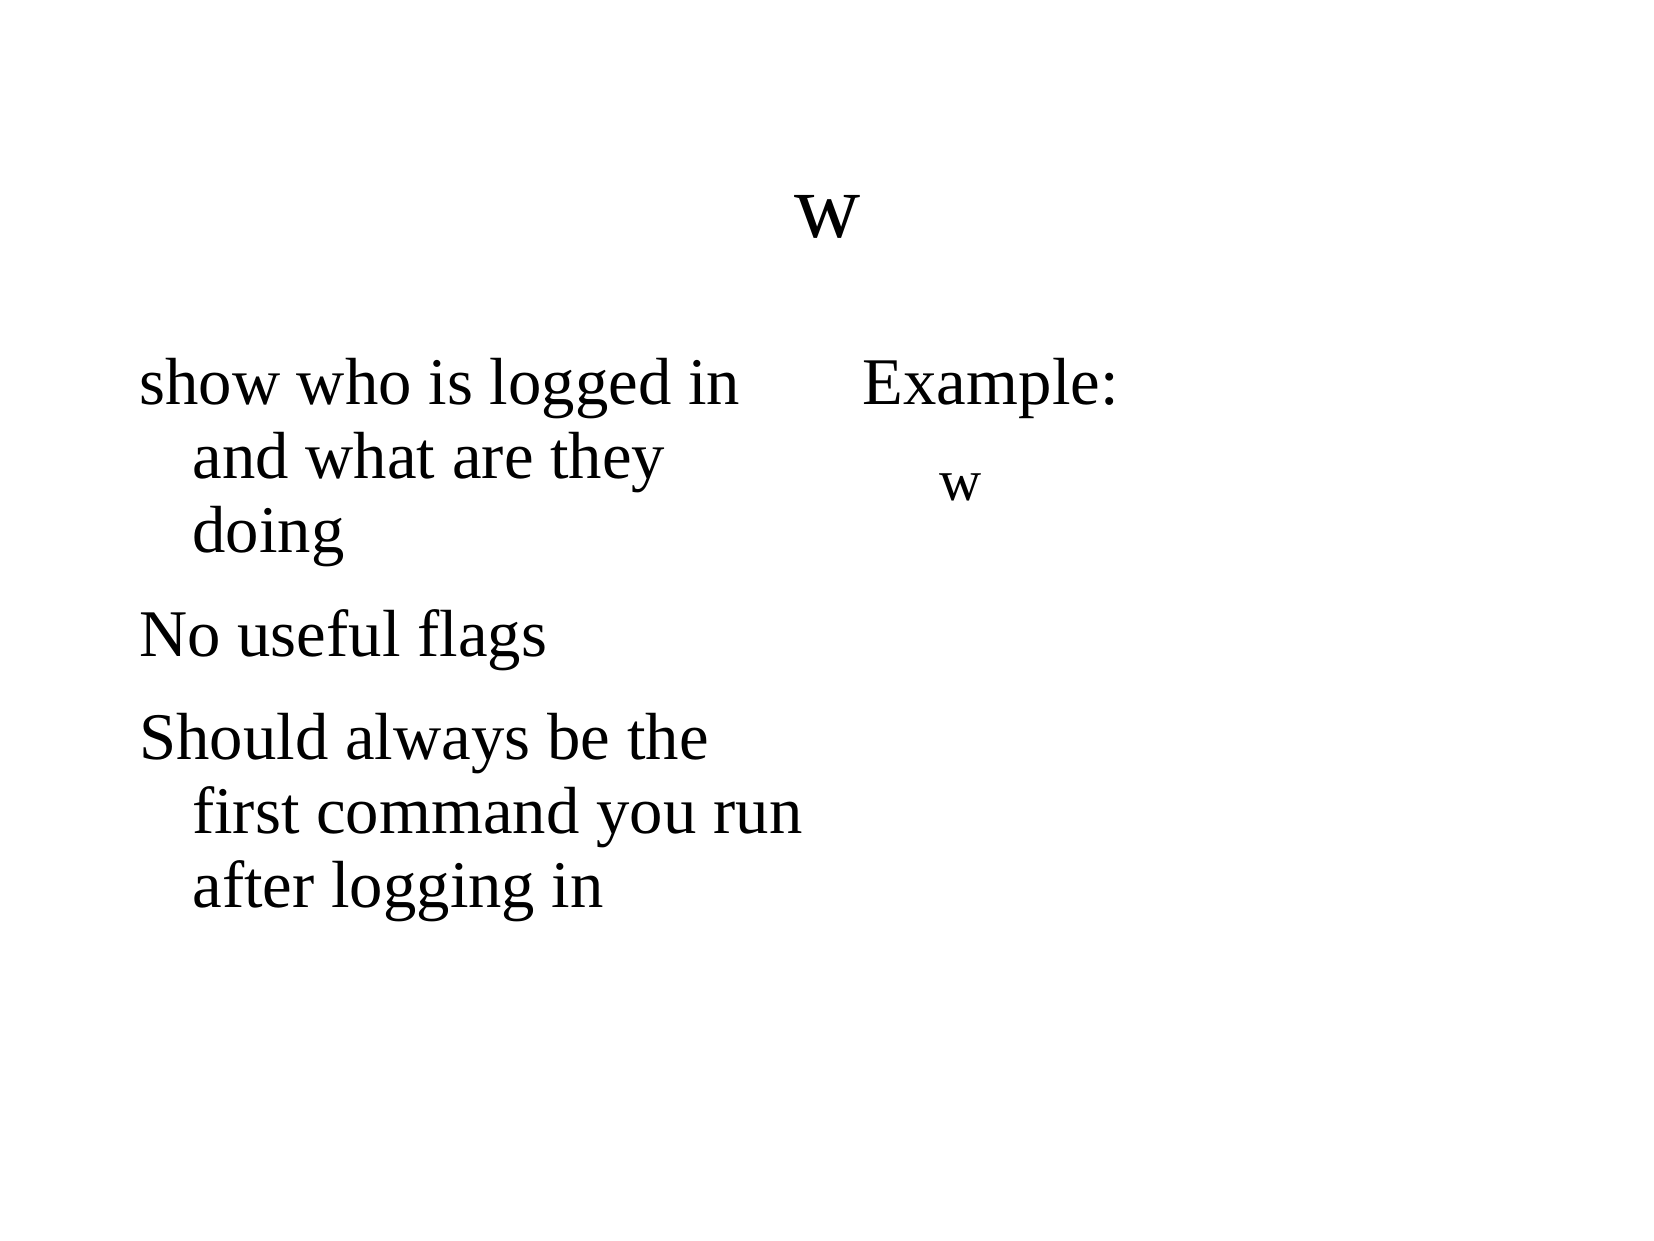

# w
show who is logged in and what are they doing
No useful flags
Should always be the first command you run after logging in
Example:
w